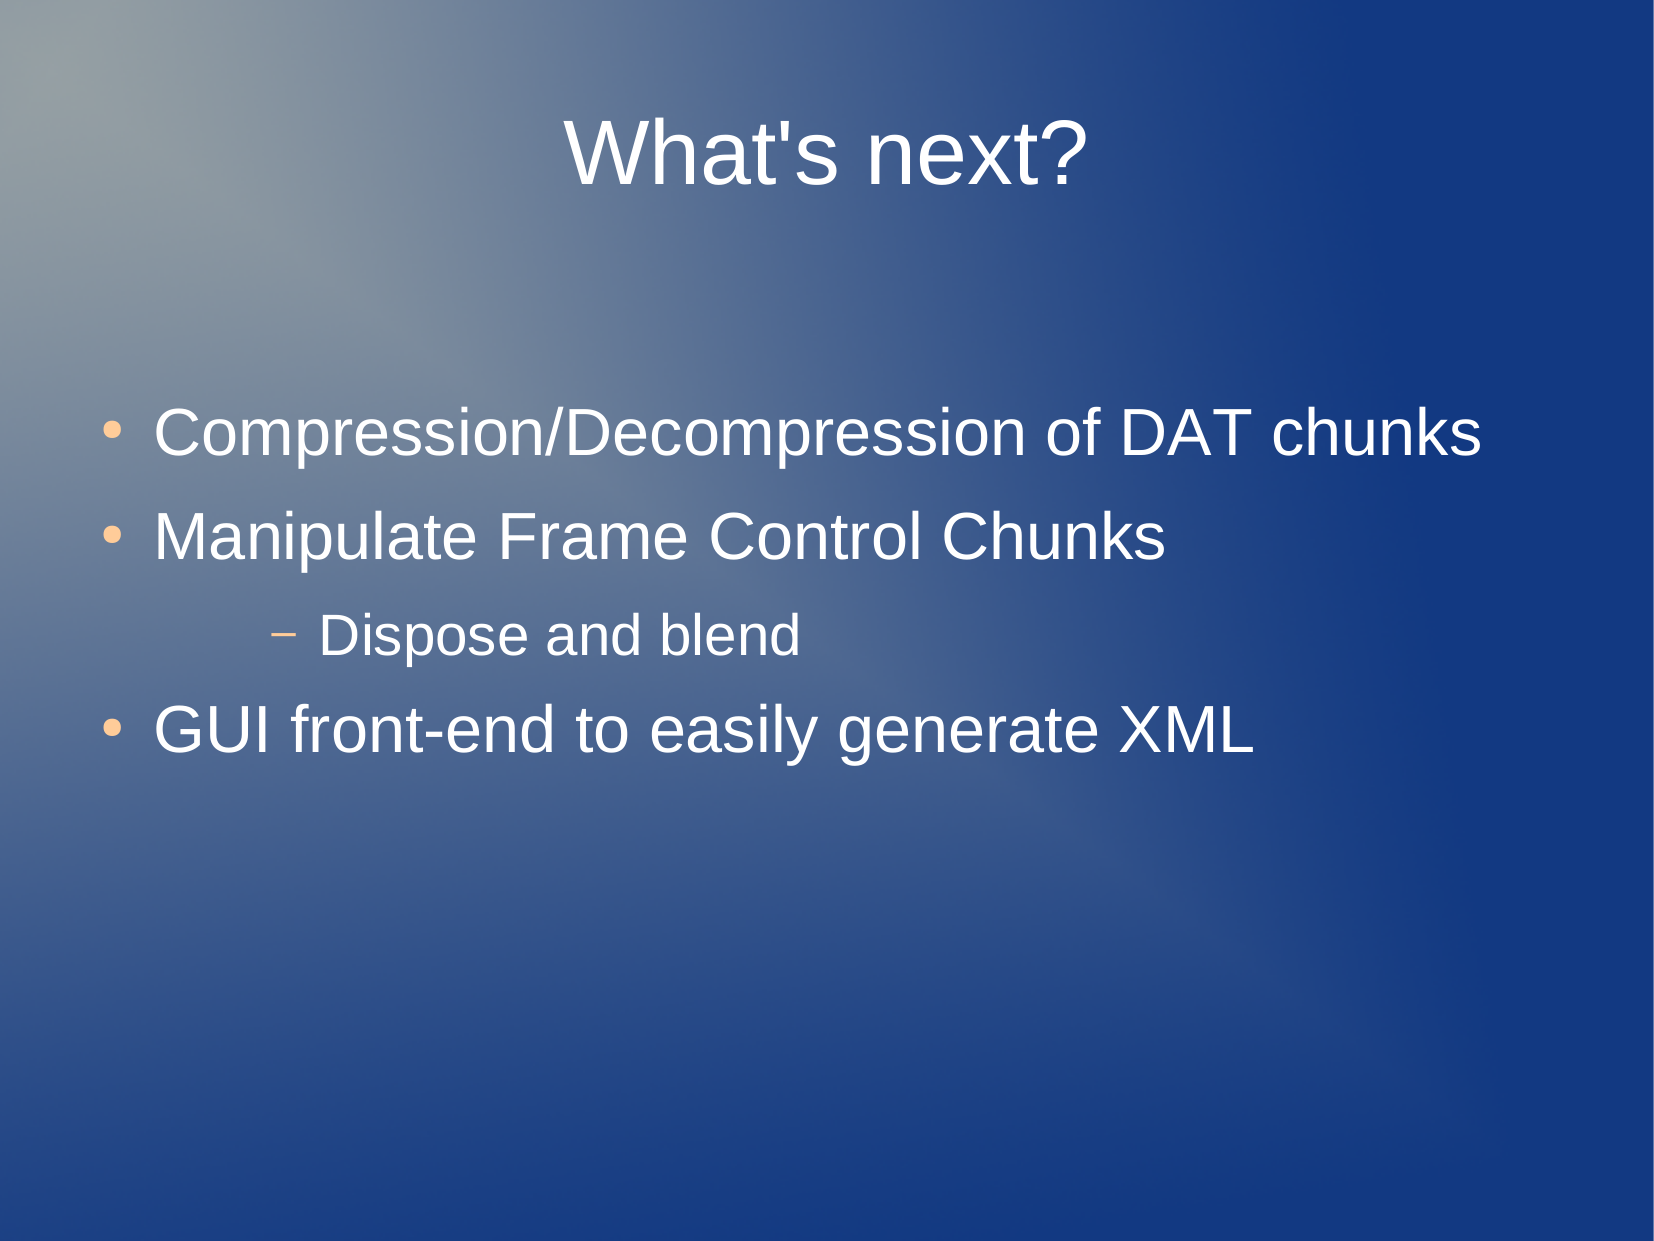

# What's next?
Compression/Decompression of DAT chunks
Manipulate Frame Control Chunks
Dispose and blend
GUI front-end to easily generate XML